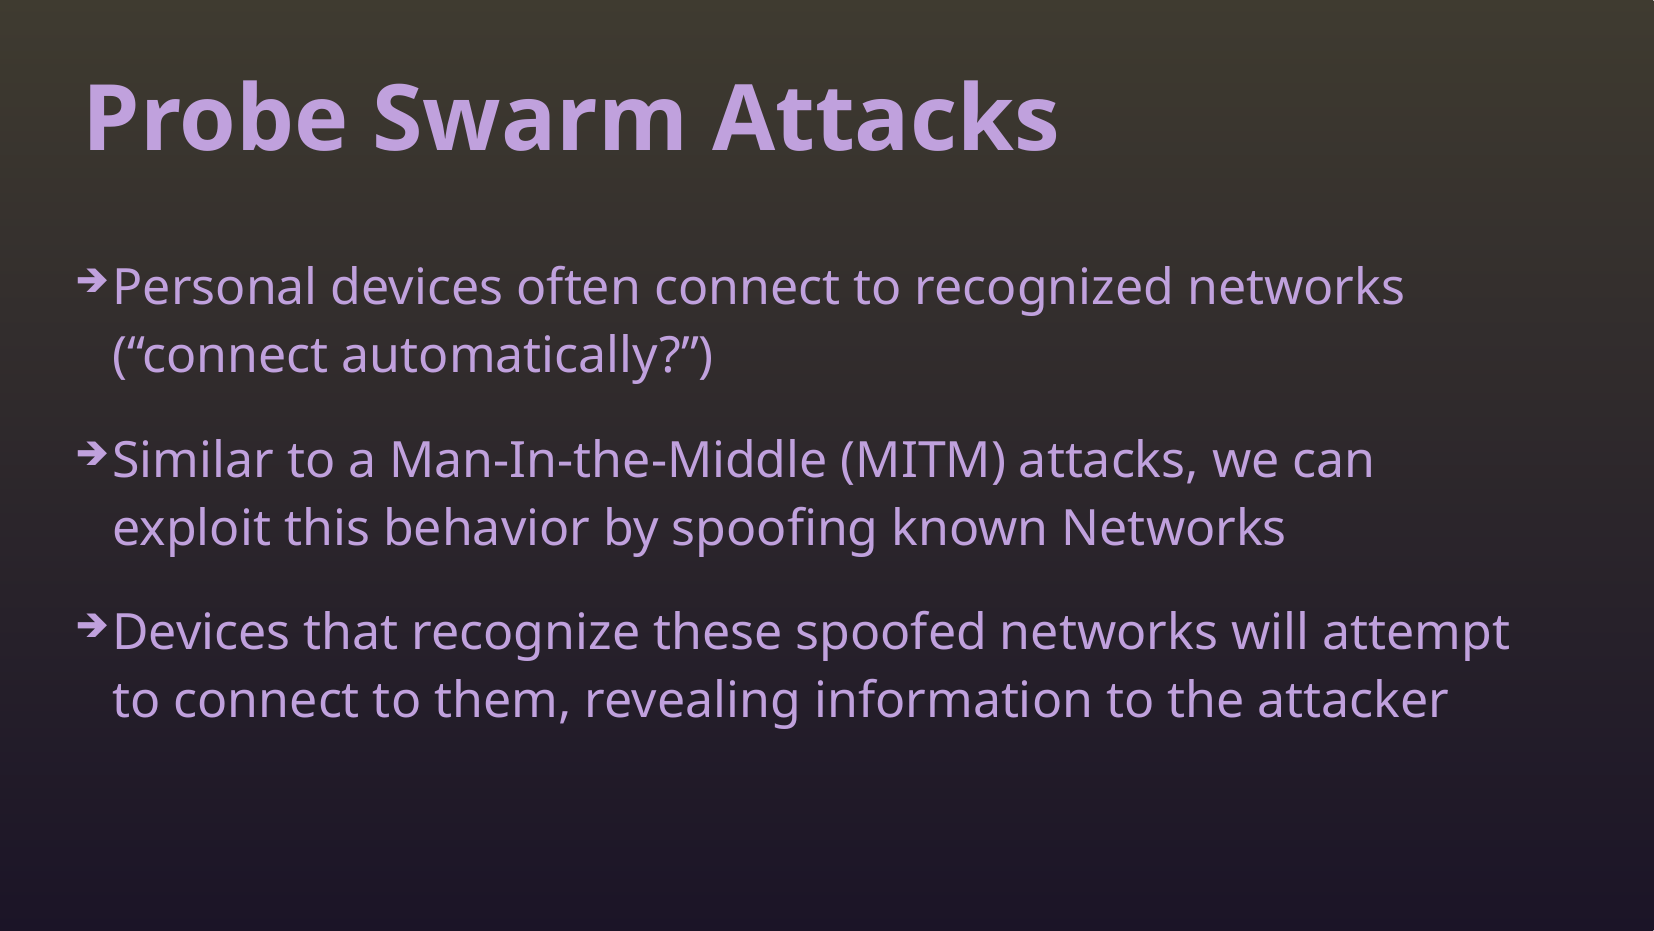

# Probe Swarm Attacks
Personal devices often connect to recognized networks (“connect automatically?”)
Similar to a Man-In-the-Middle (MITM) attacks, we can exploit this behavior by spoofing known Networks
Devices that recognize these spoofed networks will attempt to connect to them, revealing information to the attacker